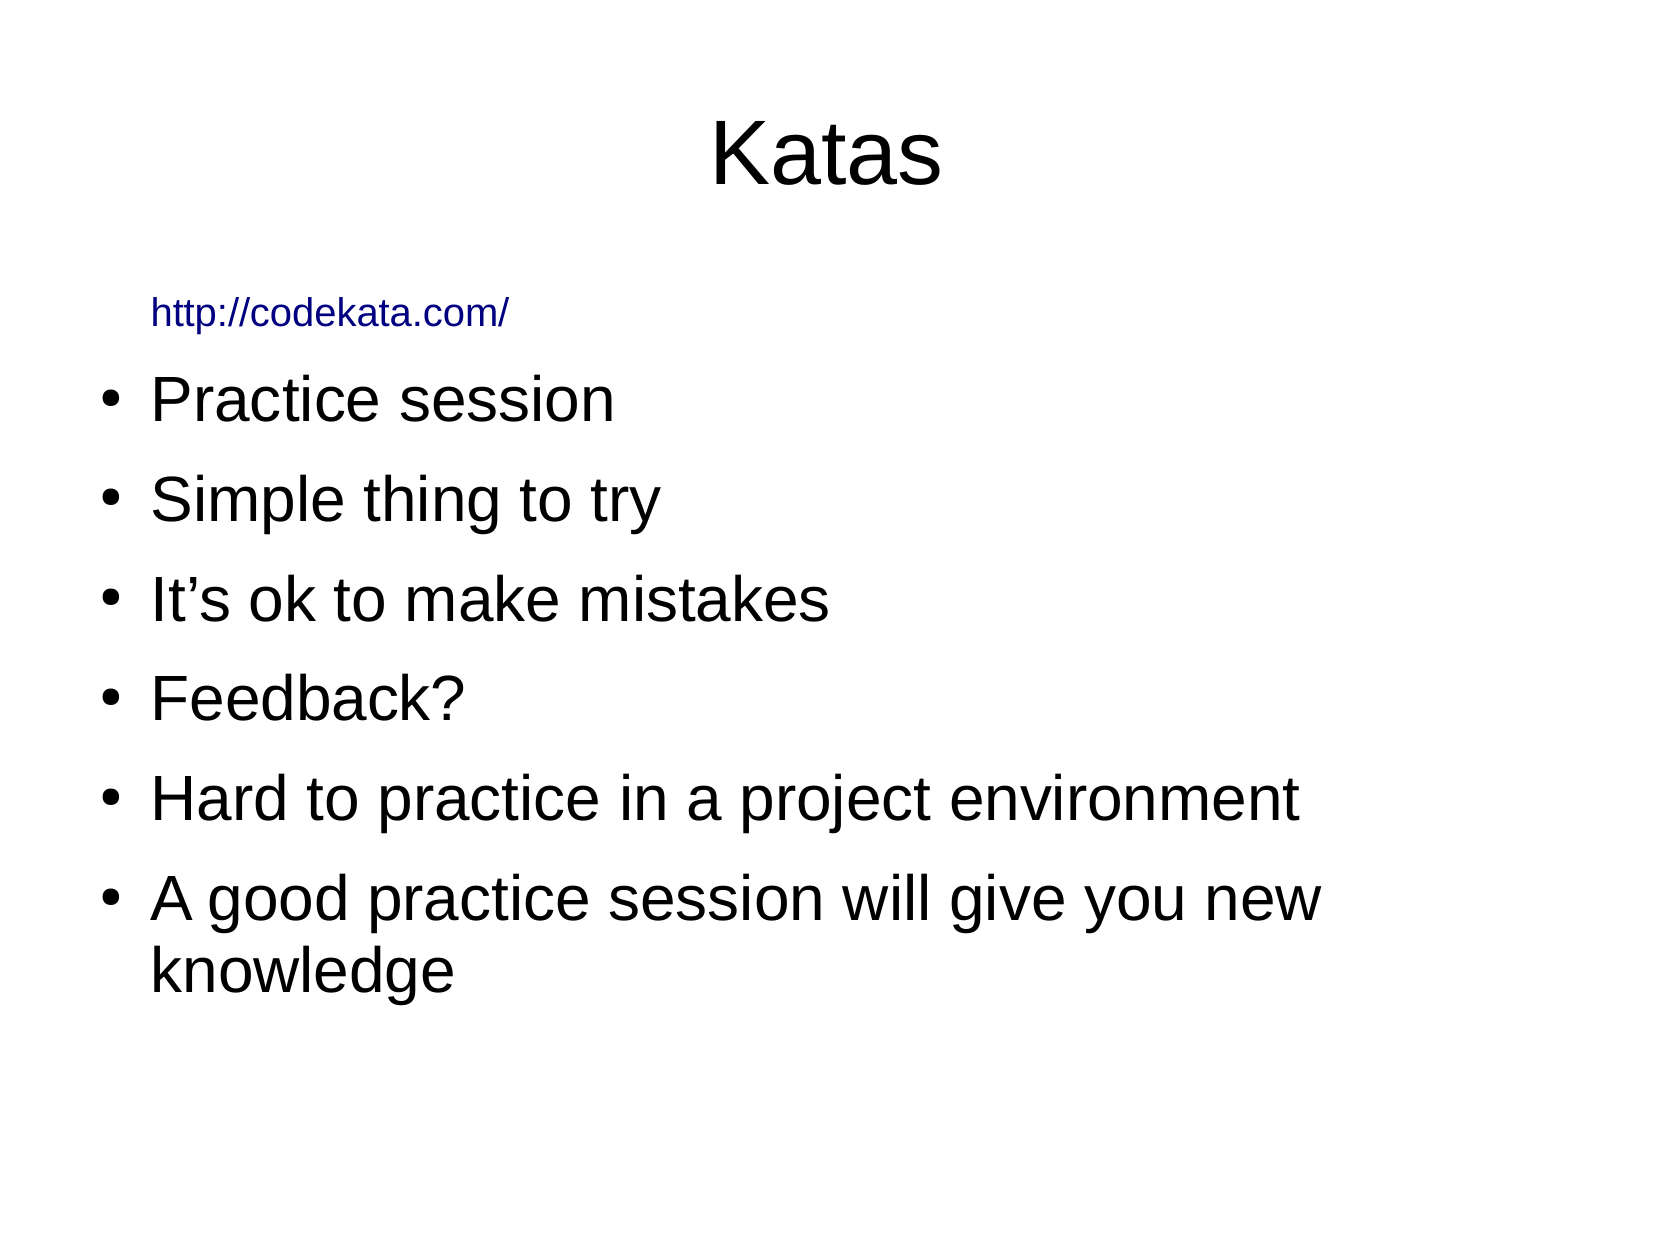

# Katas
http://codekata.com/
Practice session
Simple thing to try
It’s ok to make mistakes
Feedback?
Hard to practice in a project environment
A good practice session will give you new knowledge